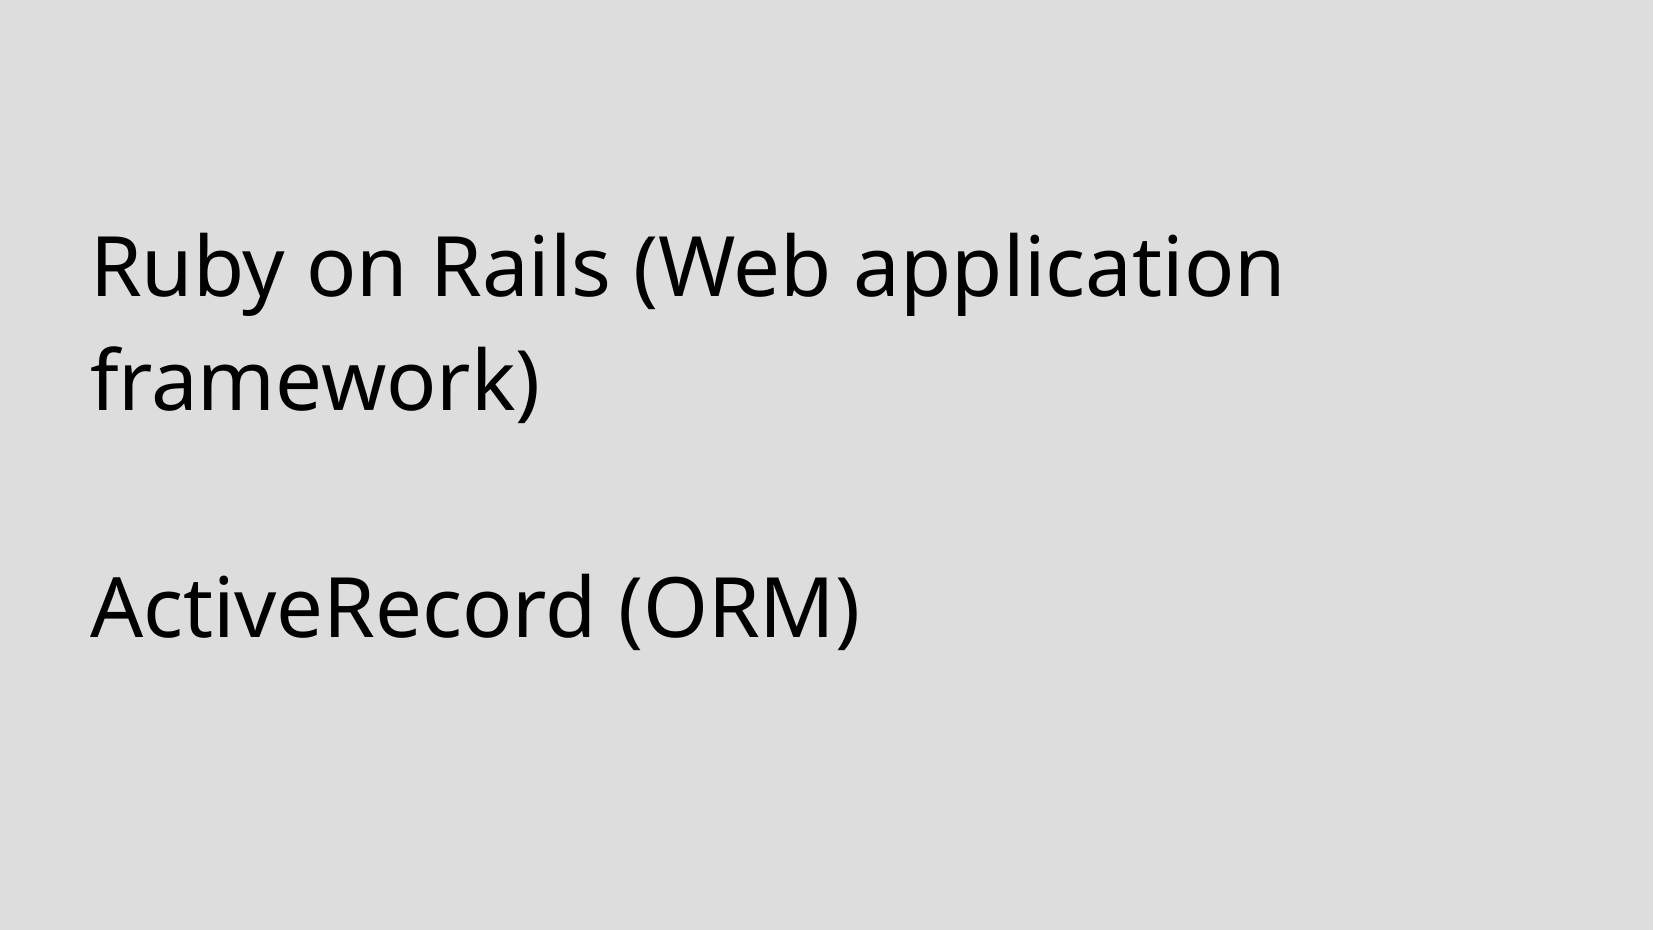

# Ruby on Rails (Web application framework)
ActiveRecord (ORM)